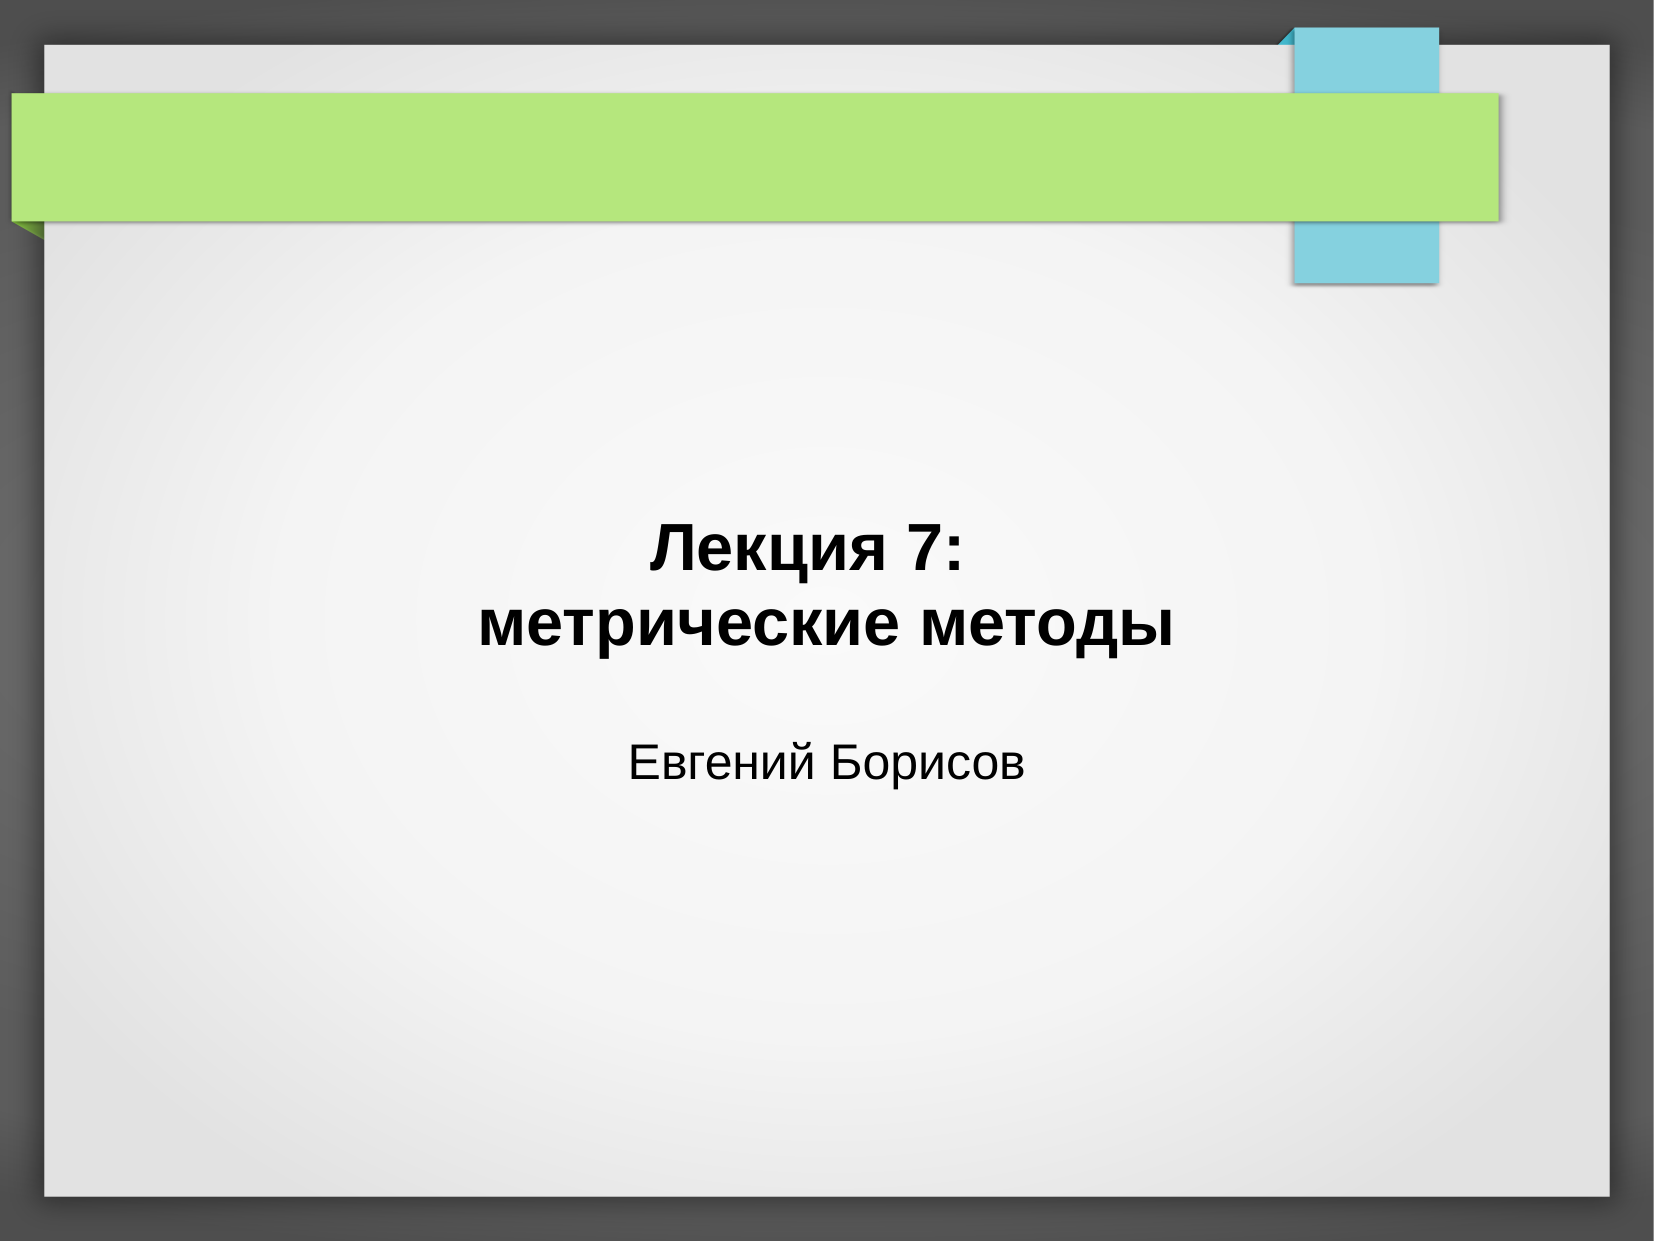

# Лекция 7:
метрические методы
Евгений Борисов